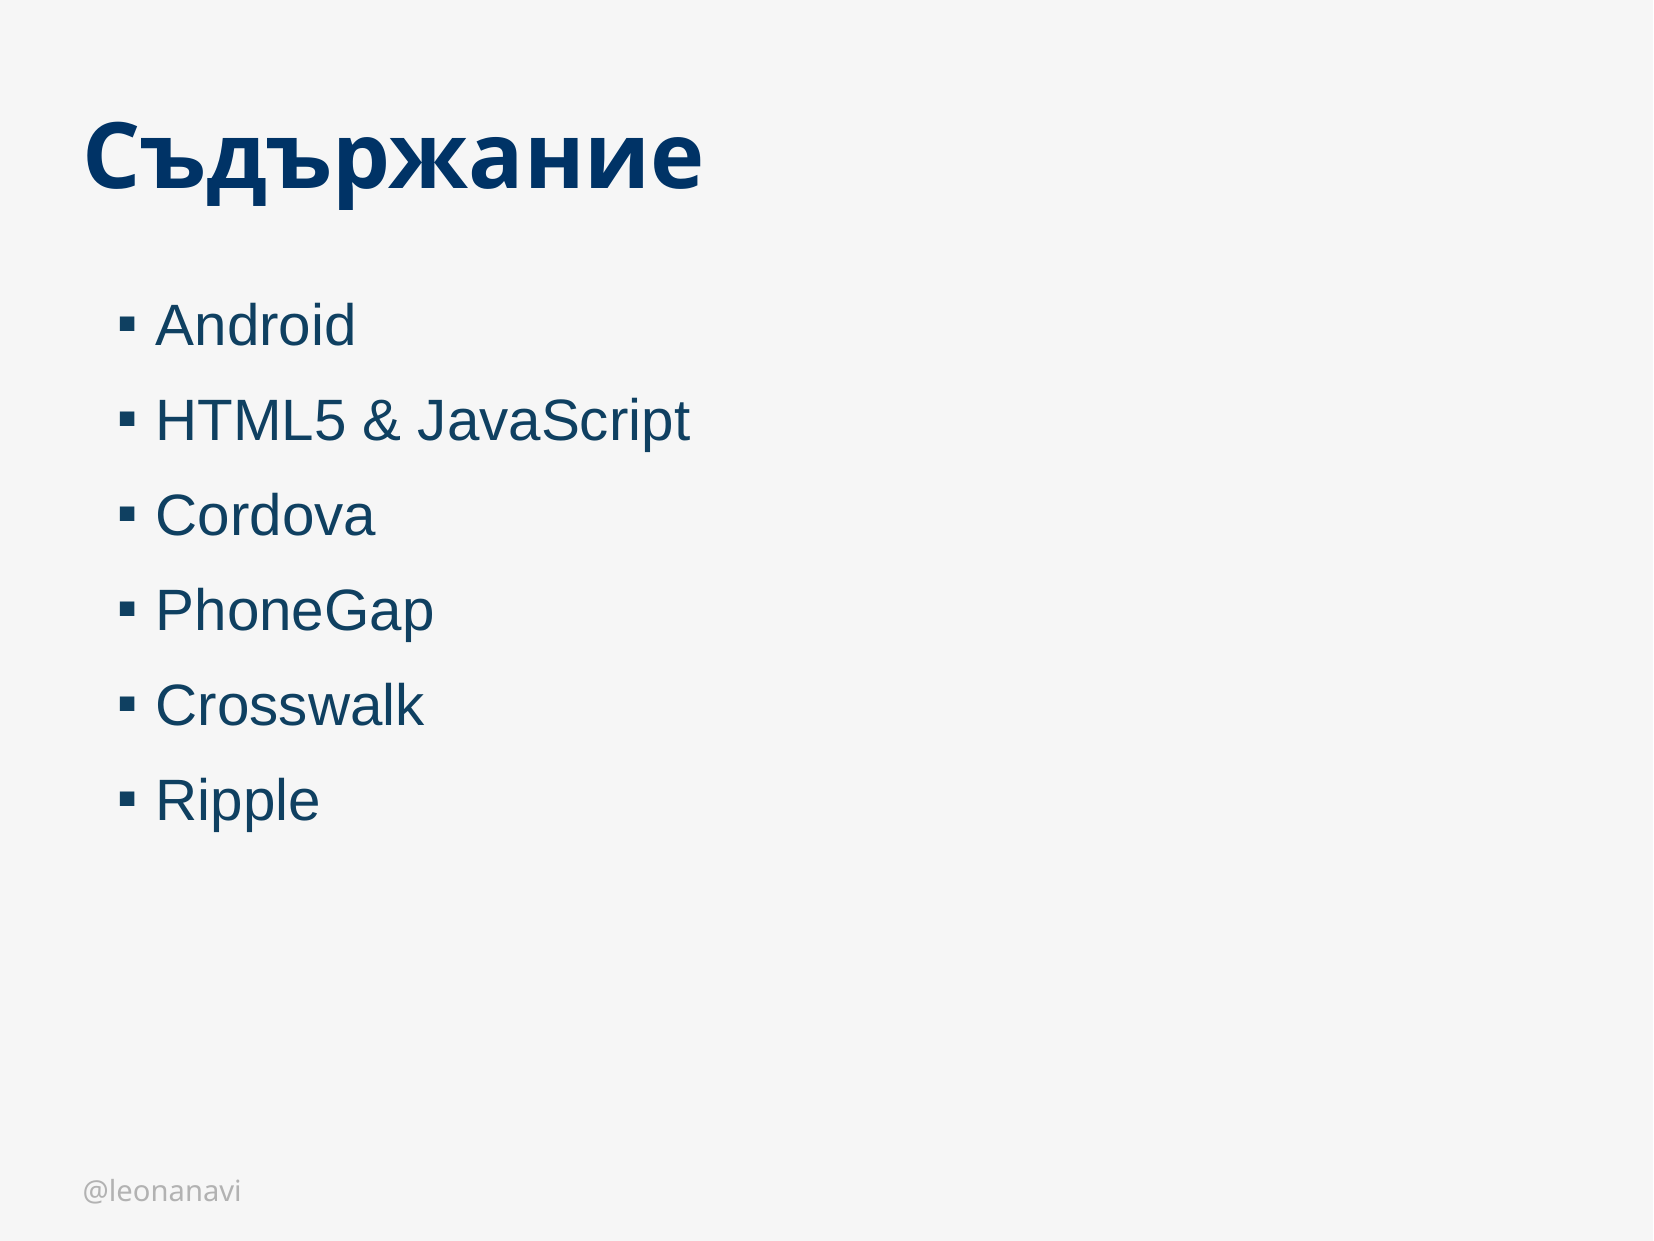

# Съдържание
Android
HTML5 & JavaScript
Cordova
PhoneGap
Crosswalk
Ripple